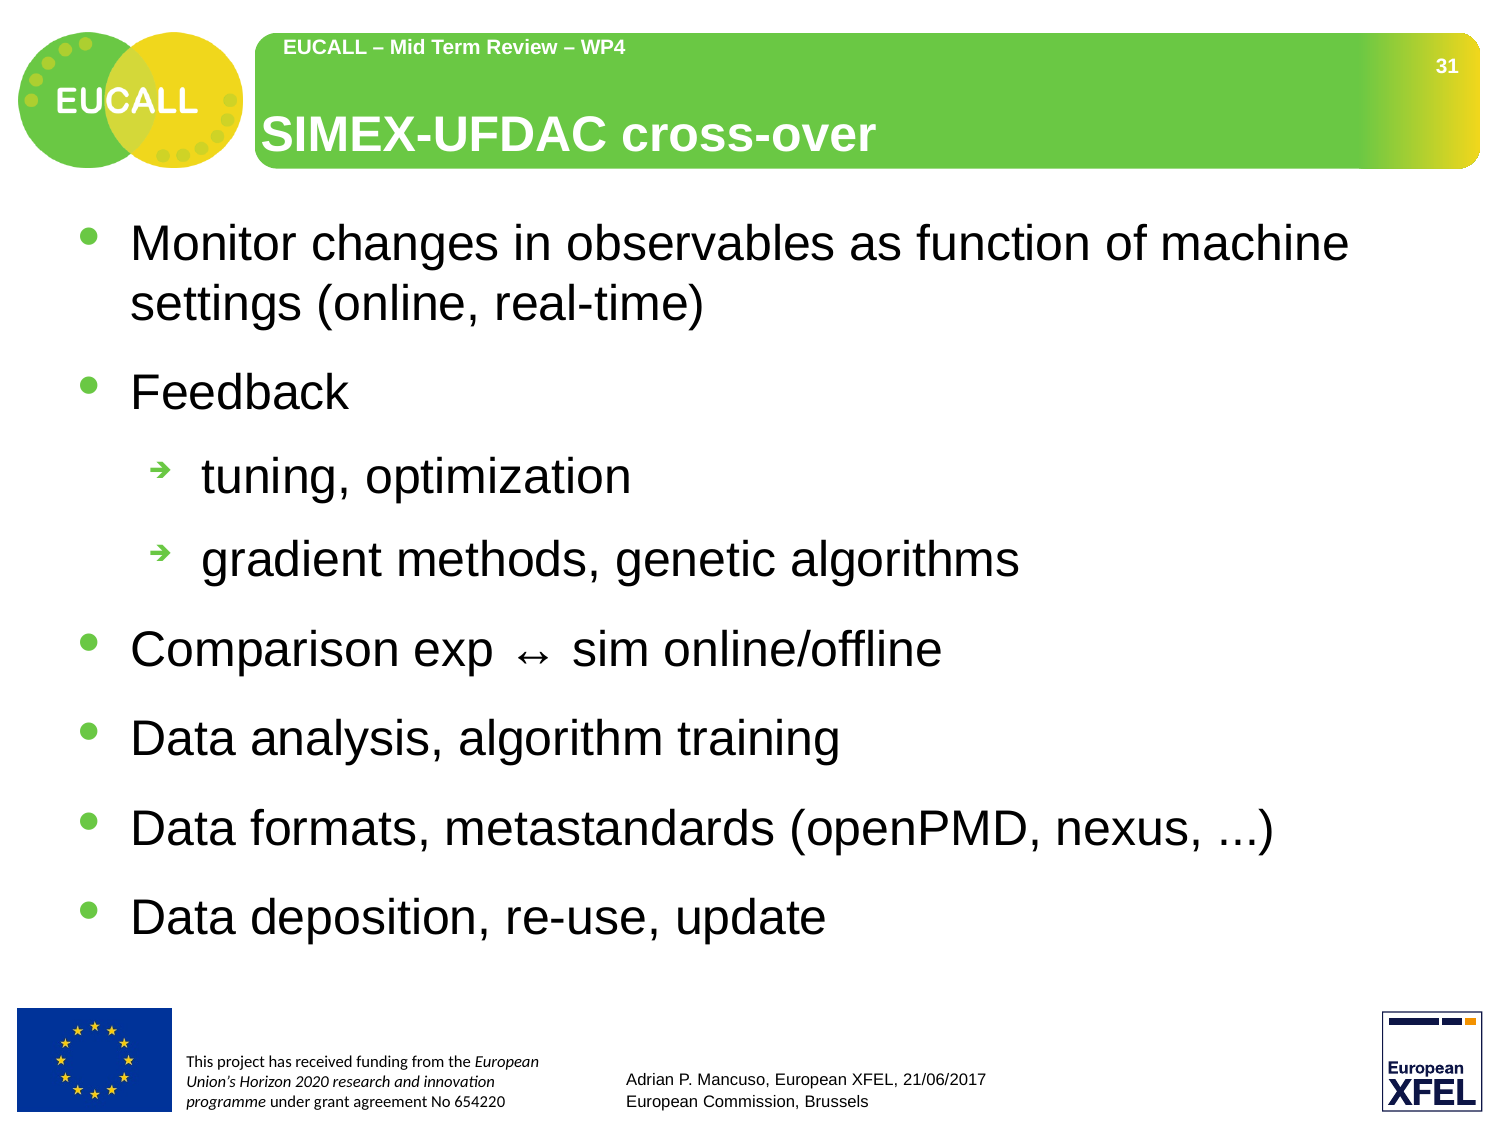

SIMEX-UFDAC cross-over
Monitor changes in observables as function of machine settings (online, real-time)
Feedback
tuning, optimization
gradient methods, genetic algorithms
Comparison exp ↔ sim online/offline
Data analysis, algorithm training
Data formats, metastandards (openPMD, nexus, ...)
Data deposition, re-use, update